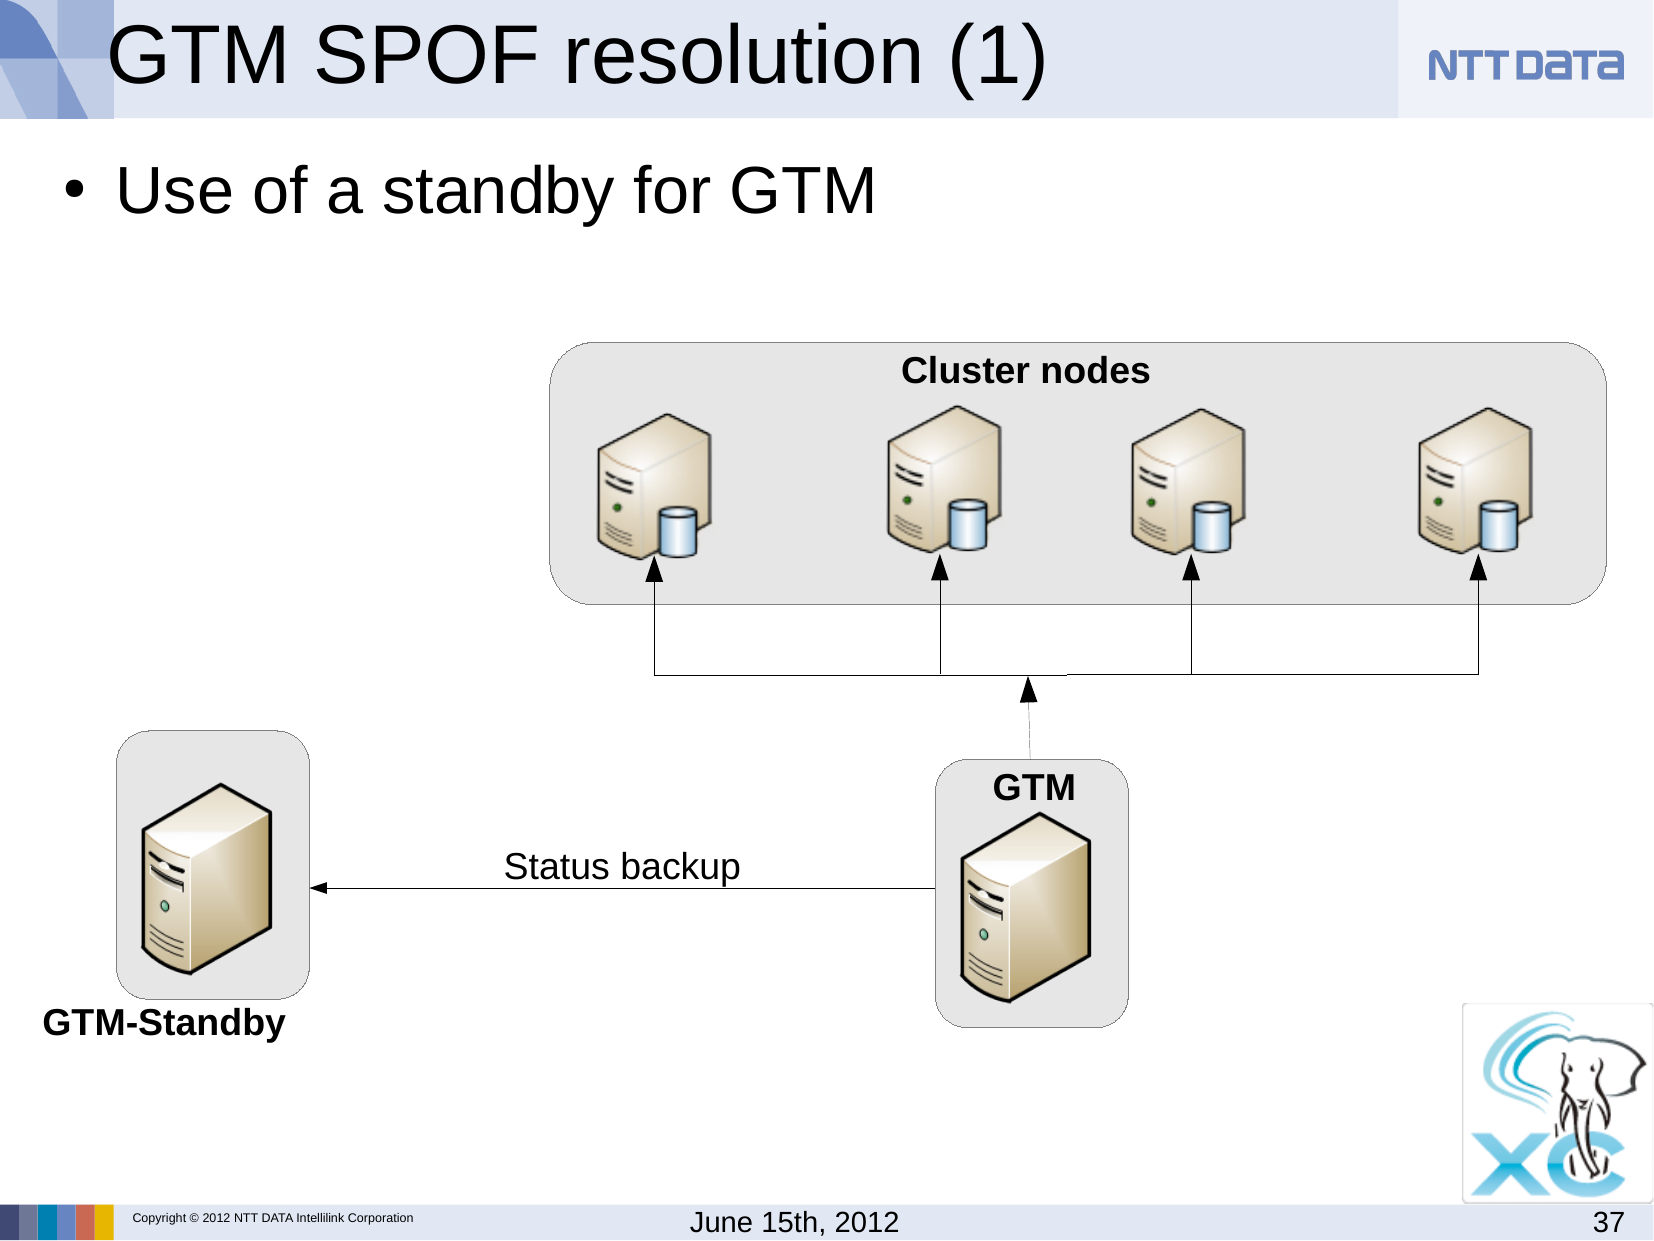

# GTM SPOF resolution (1)
Use of a standby for GTM
Cluster nodes
GTM
Status backup
GTM-Standby
June 15th, 2012
37